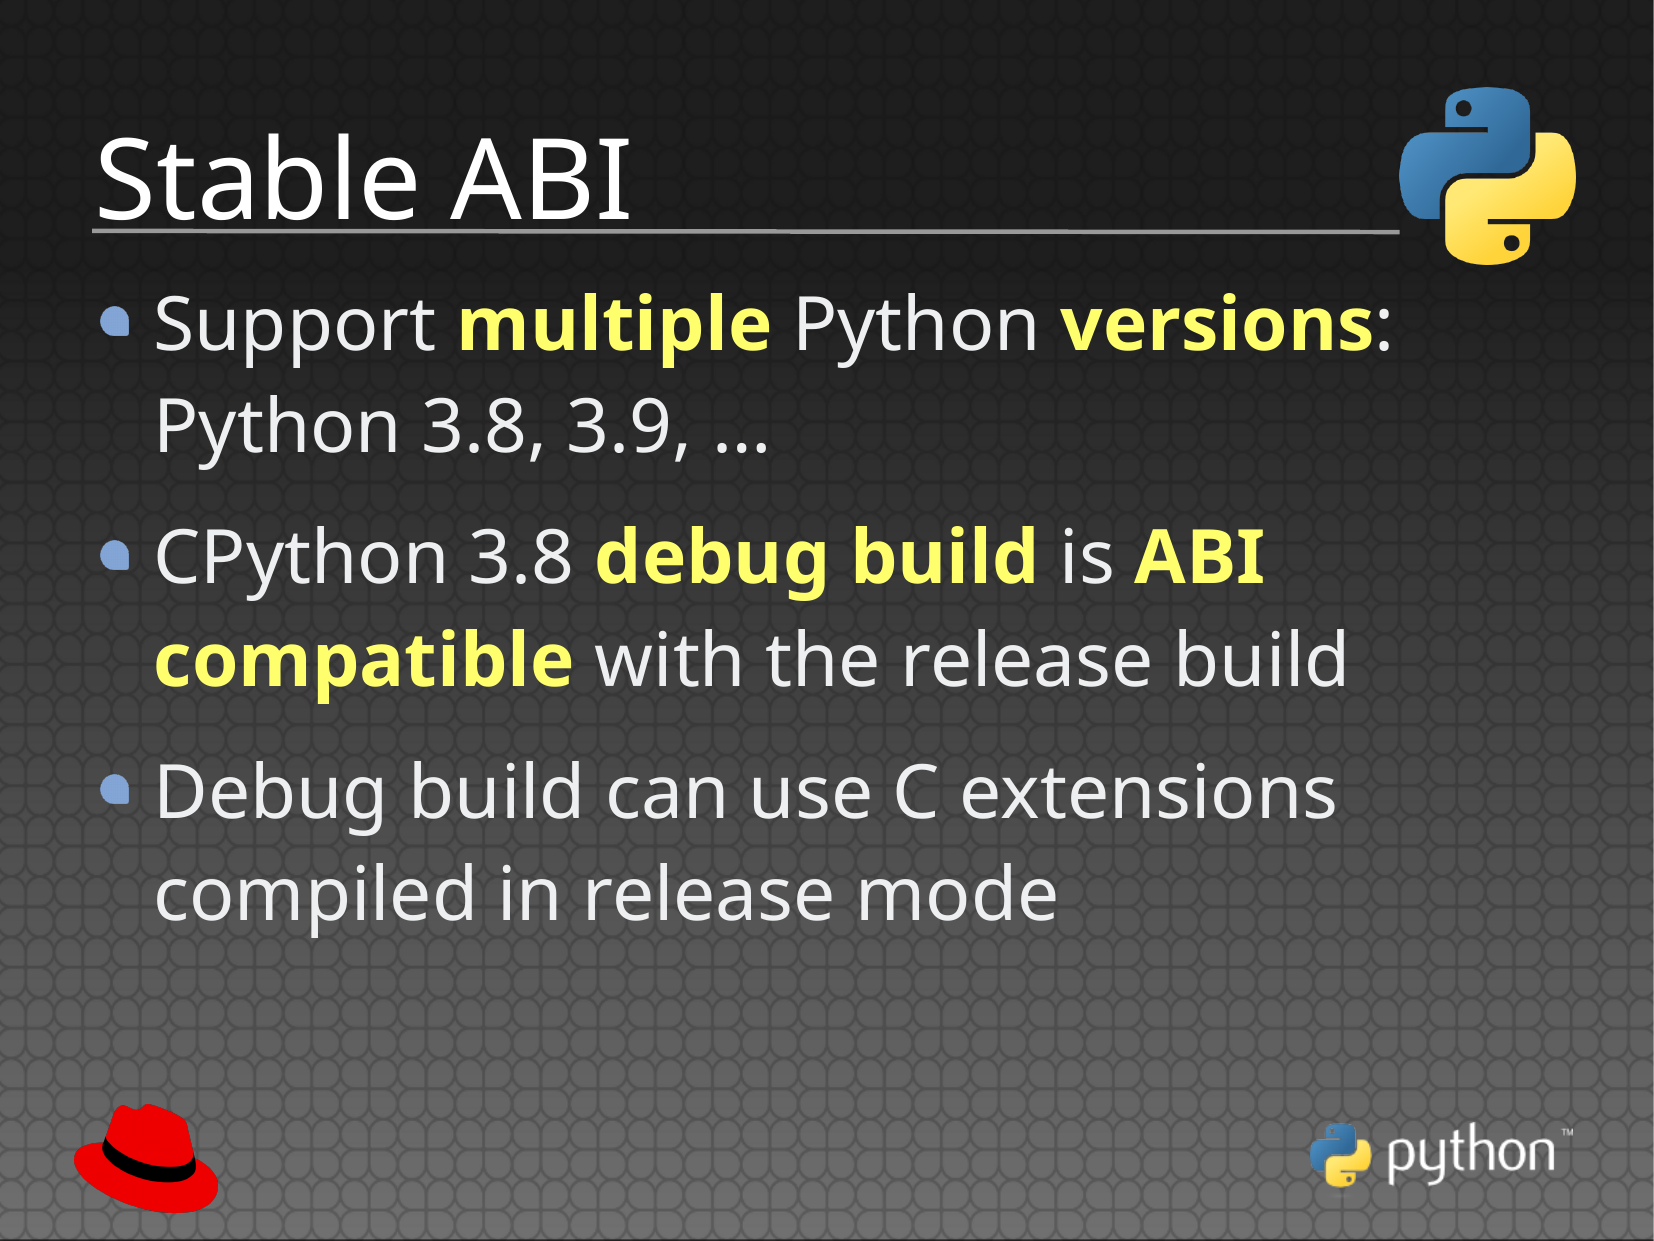

Stable ABI
# Support multiple Python versions: Python 3.8, 3.9, …
CPython 3.8 debug build is ABI compatible with the release build
Debug build can use C extensions compiled in release mode